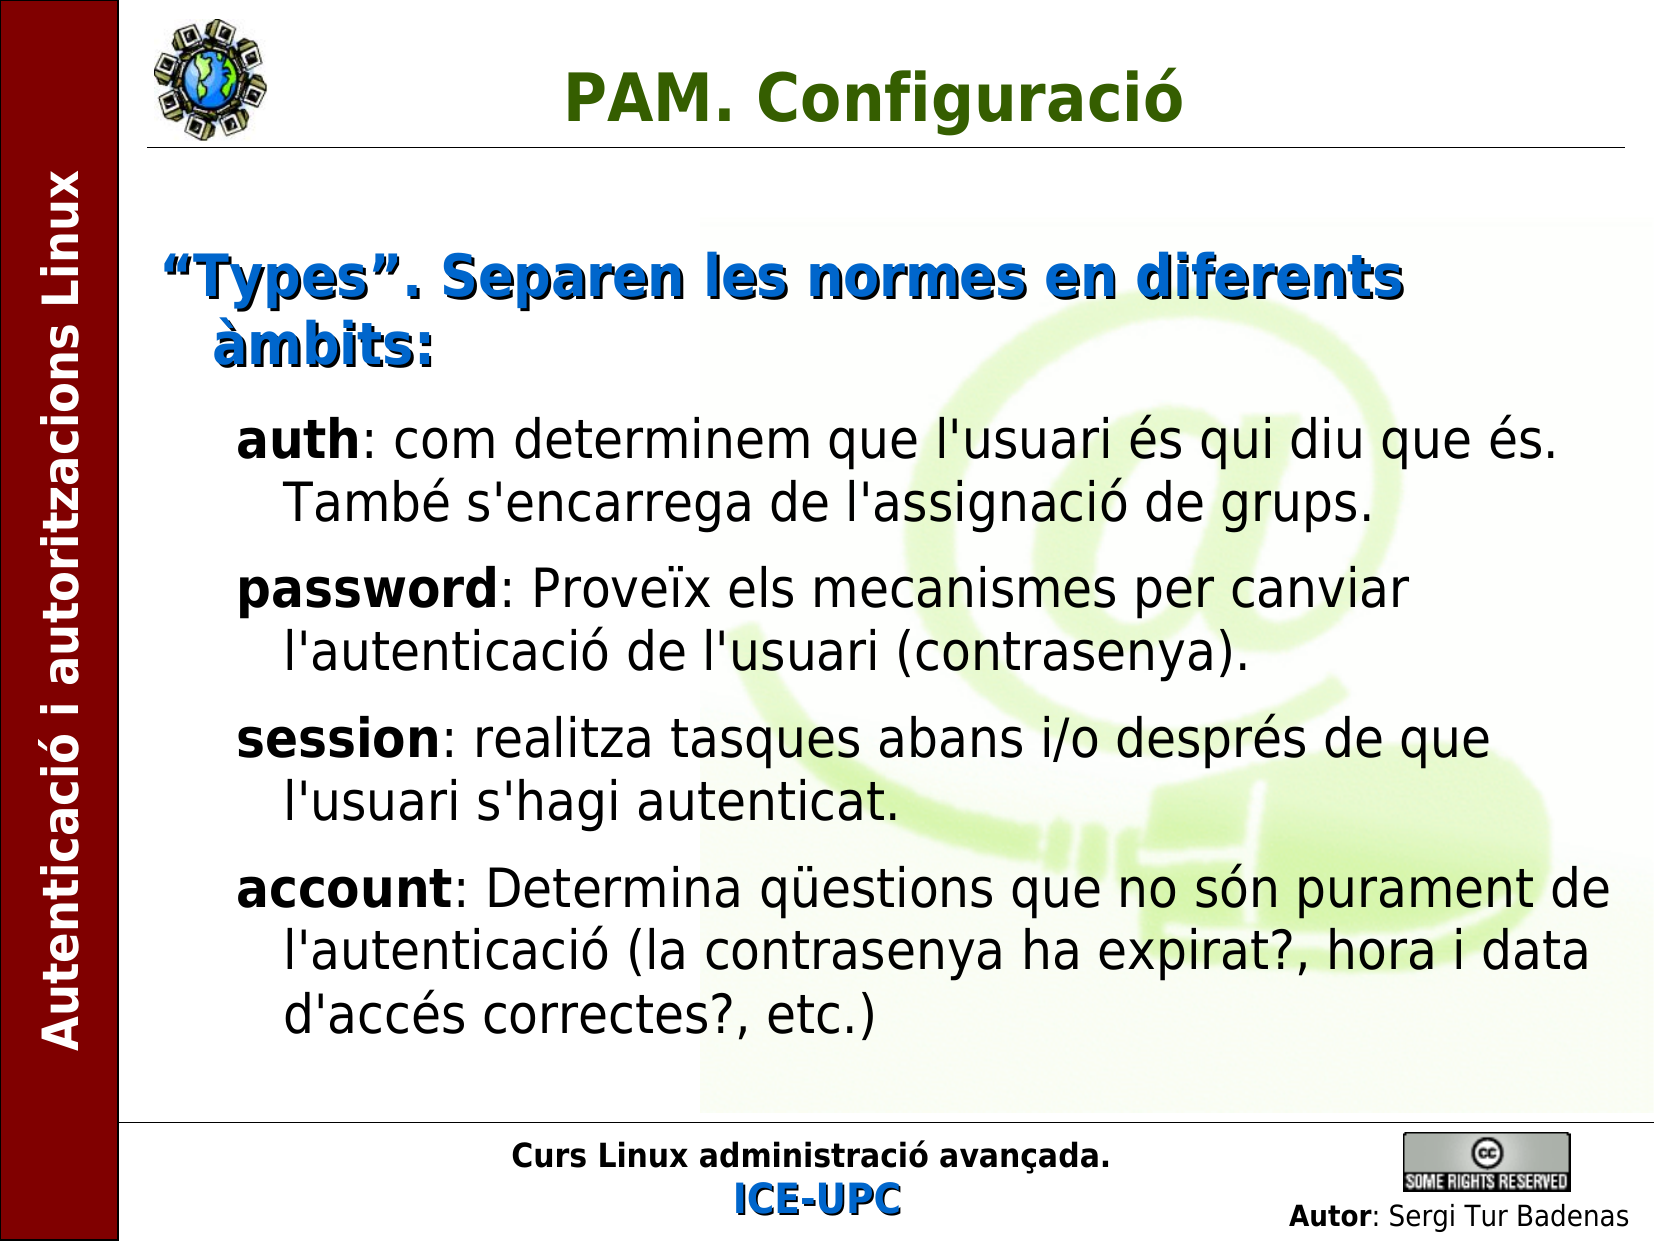

# PAM. Configuració
“Types”. Separen les normes en diferents àmbits:
auth: com determinem que l'usuari és qui diu que és. També s'encarrega de l'assignació de grups.
password: Proveïx els mecanismes per canviar l'autenticació de l'usuari (contrasenya).
session: realitza tasques abans i/o després de que l'usuari s'hagi autenticat.
account: Determina qüestions que no són purament de l'autenticació (la contrasenya ha expirat?, hora i data d'accés correctes?, etc.)